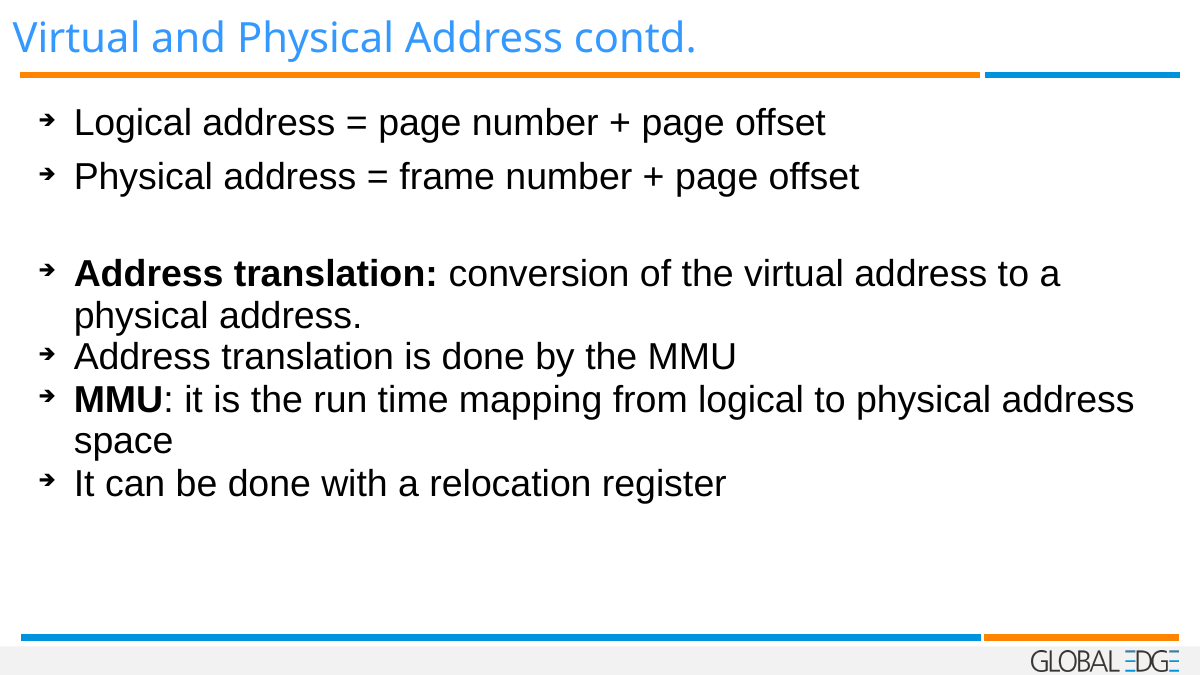

# Virtual and Physical Address contd.
Logical address = page number + page offset
Physical address = frame number + page offset
Address translation: conversion of the virtual address to a
physical address.
Address translation is done by the MMU
MMU: it is the run time mapping from logical to physical address
space
It can be done with a relocation register